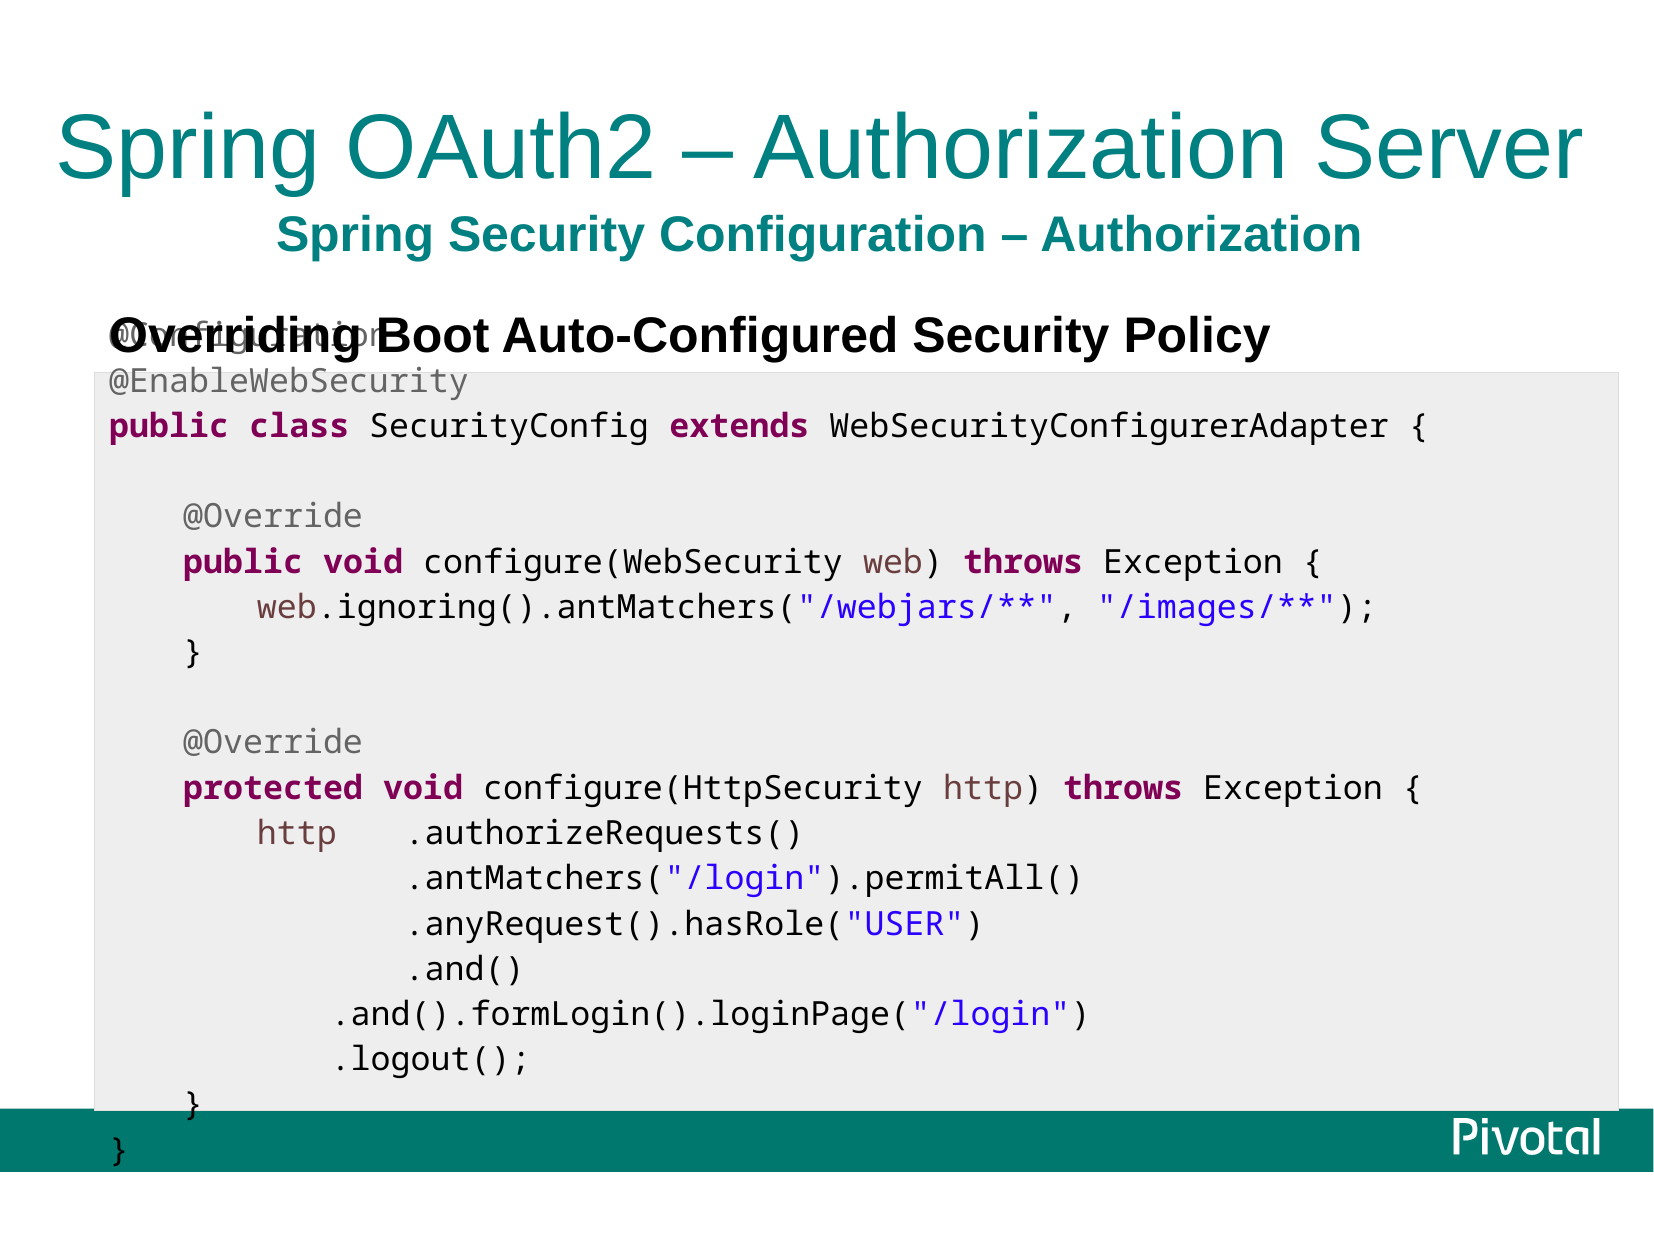

# Spring OAuth2 – Authorization Server
Spring Security Configuration – Authorization
Overriding Boot Auto-Configured Security Policy
@Configuration
@EnableWebSecurity
public class SecurityConfig extends WebSecurityConfigurerAdapter {
	@Override
	public void configure(WebSecurity web) throws Exception {
		web.ignoring().antMatchers("/webjars/**", "/images/**");
	}
	@Override
	protected void configure(HttpSecurity http) throws Exception {
		http	.authorizeRequests()
				.antMatchers("/login").permitAll()
				.anyRequest().hasRole("USER")
				.and()
			.and().formLogin().loginPage("/login")
			.logout();
	}
}